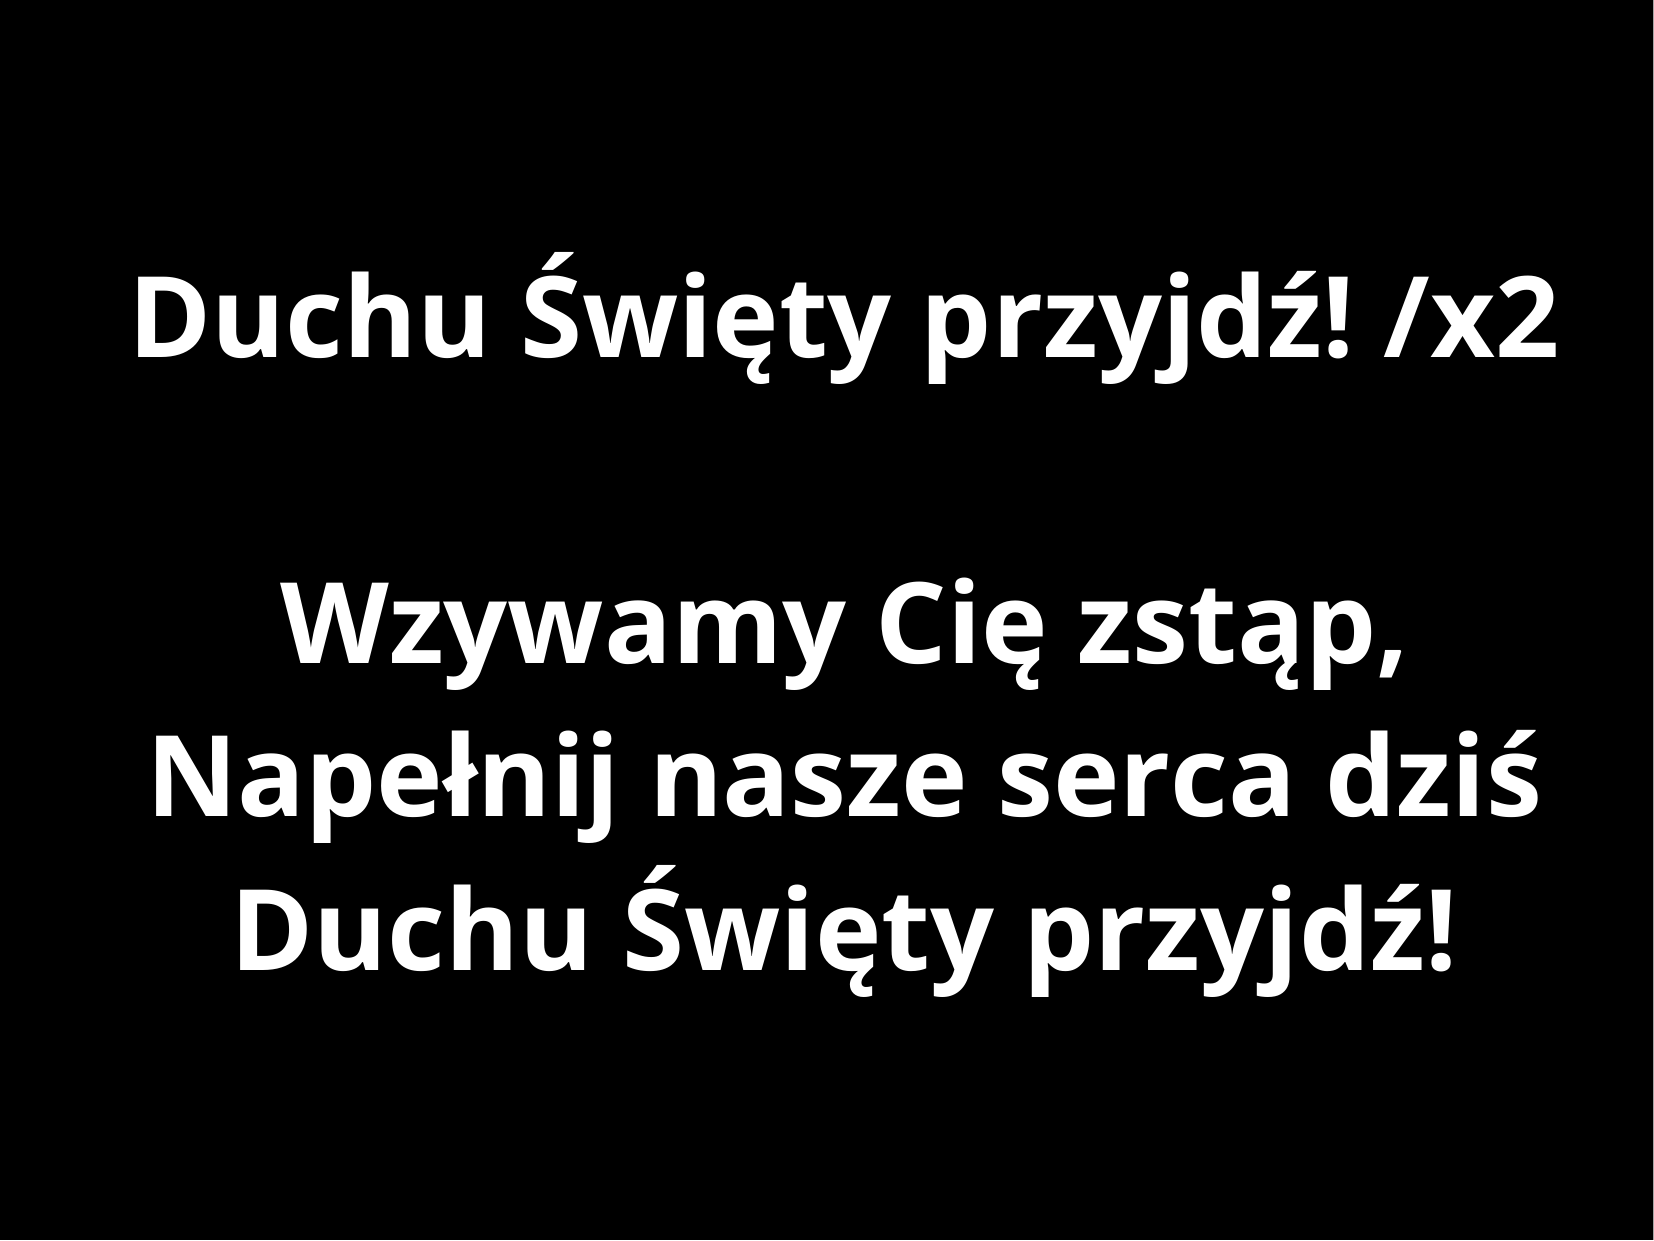

# Duchu Święty przyjdź! /x2
Wzywamy Cię zstąp,
Napełnij nasze serca dziś
Duchu Święty przyjdź!